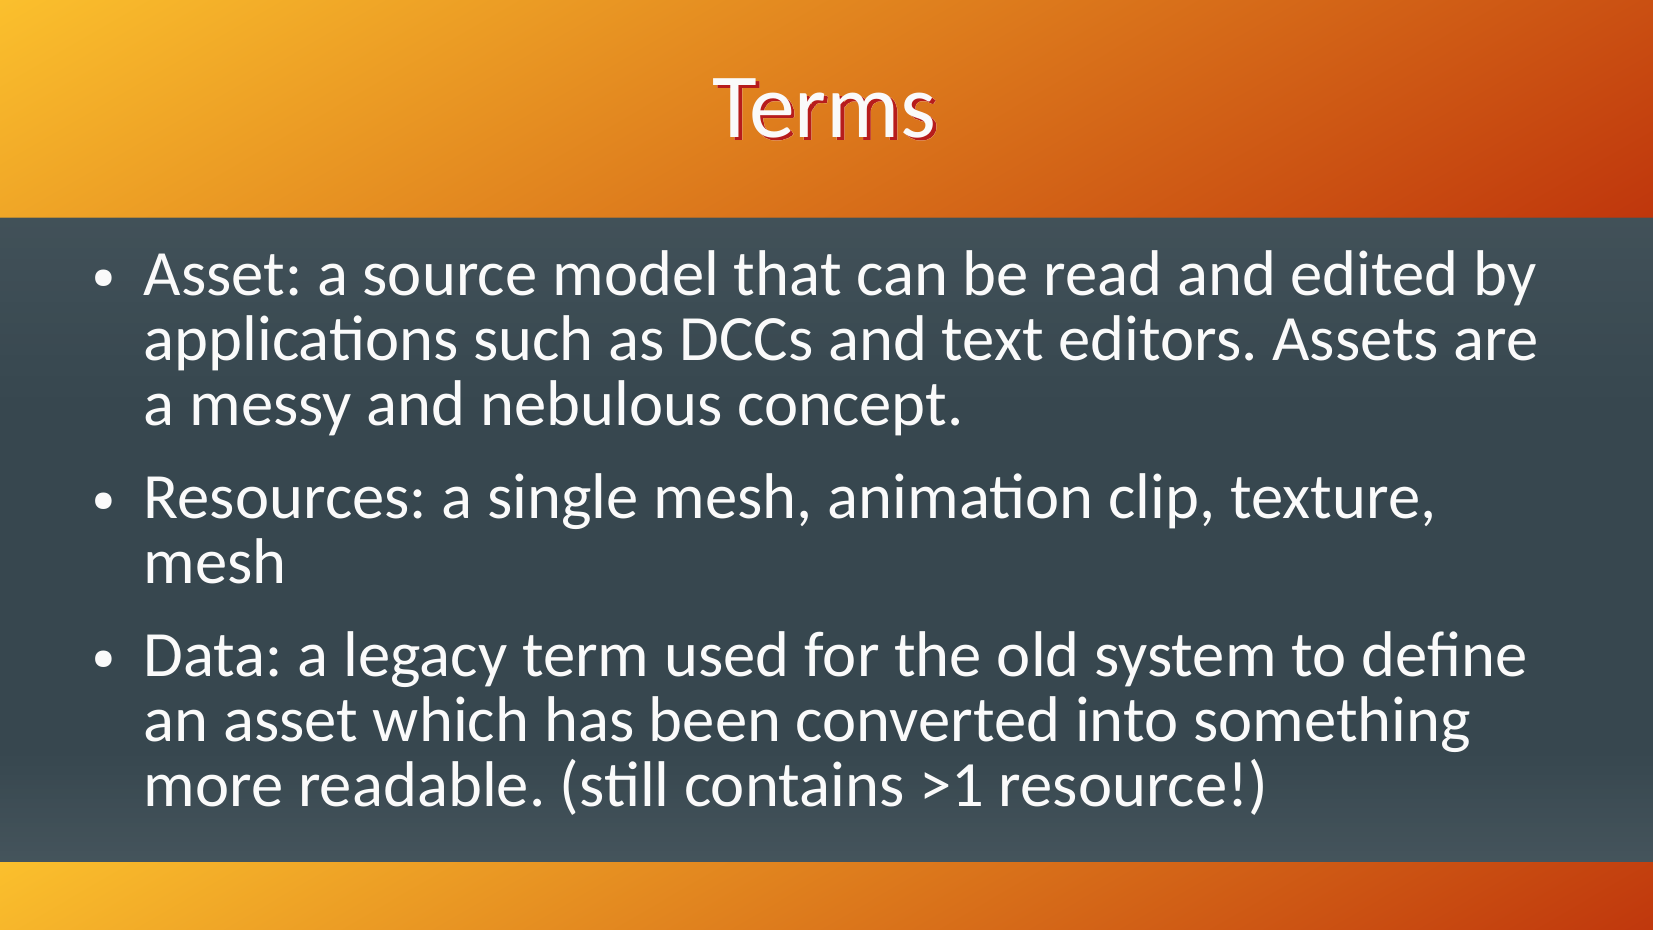

# Terms
Asset: a source model that can be read and edited by applications such as DCCs and text editors. Assets are a messy and nebulous concept.
Resources: a single mesh, animation clip, texture, mesh
Data: a legacy term used for the old system to define an asset which has been converted into something more readable. (still contains >1 resource!)